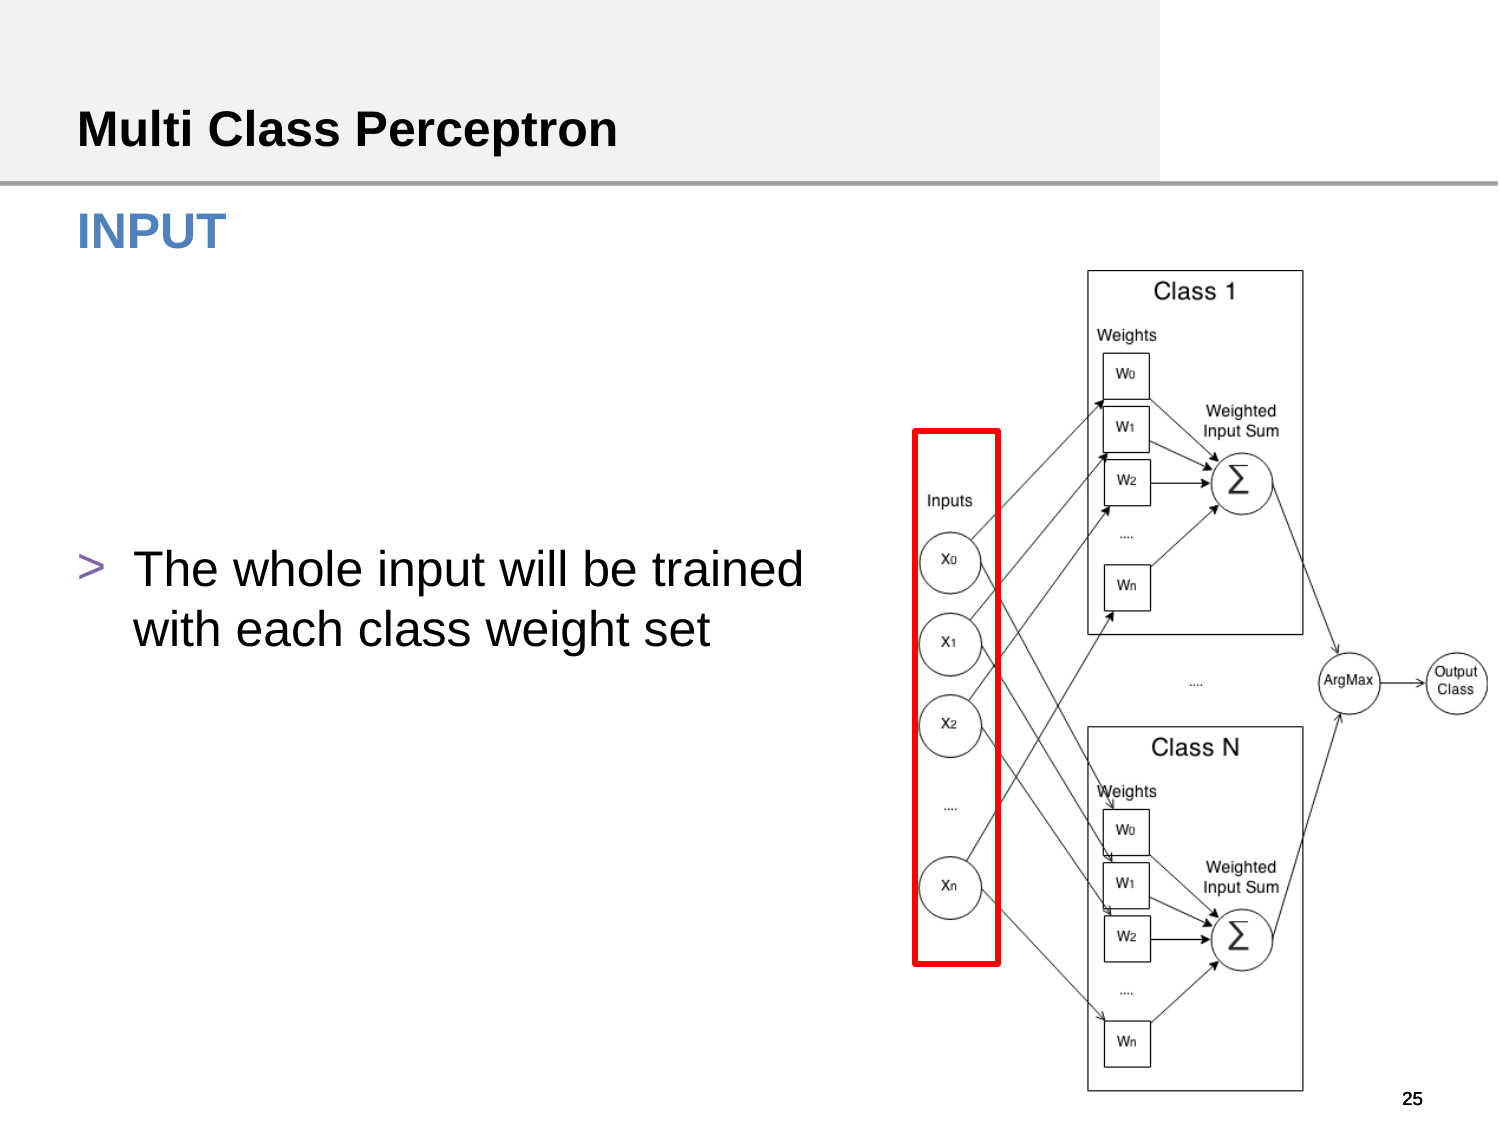

Multi Class Perceptron
# INPUT
The whole input will be trained with each class weight set